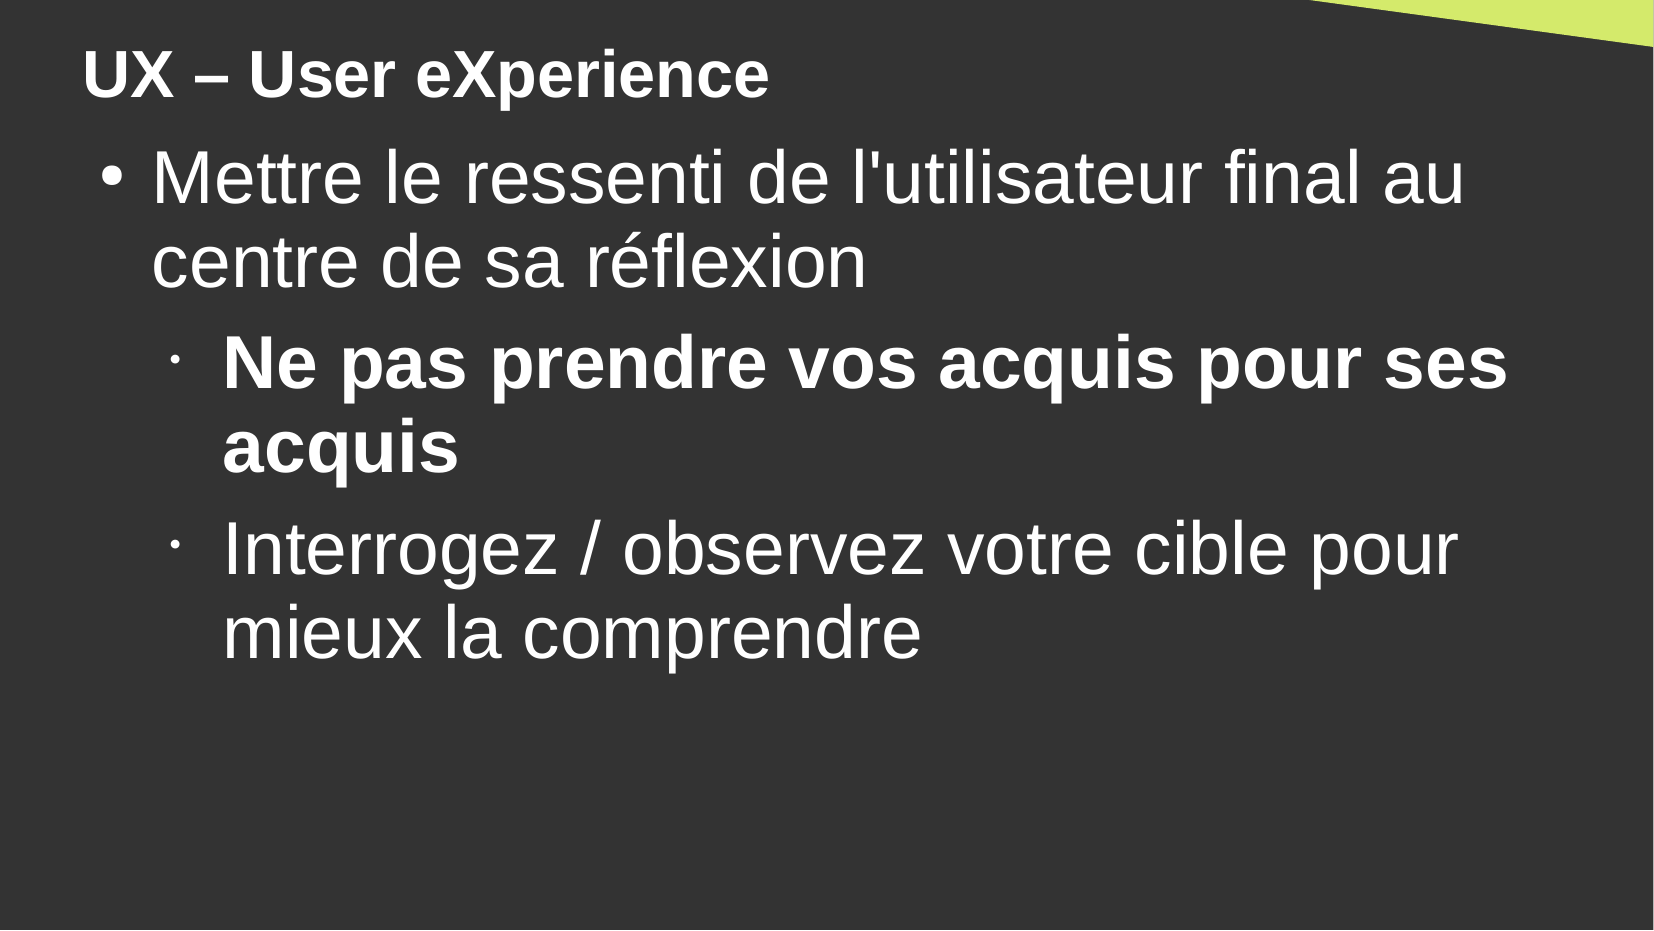

# UX – User eXperience
Mettre le ressenti de l'utilisateur final au centre de sa réflexion
Ne pas prendre vos acquis pour ses acquis
Interrogez / observez votre cible pour mieux la comprendre